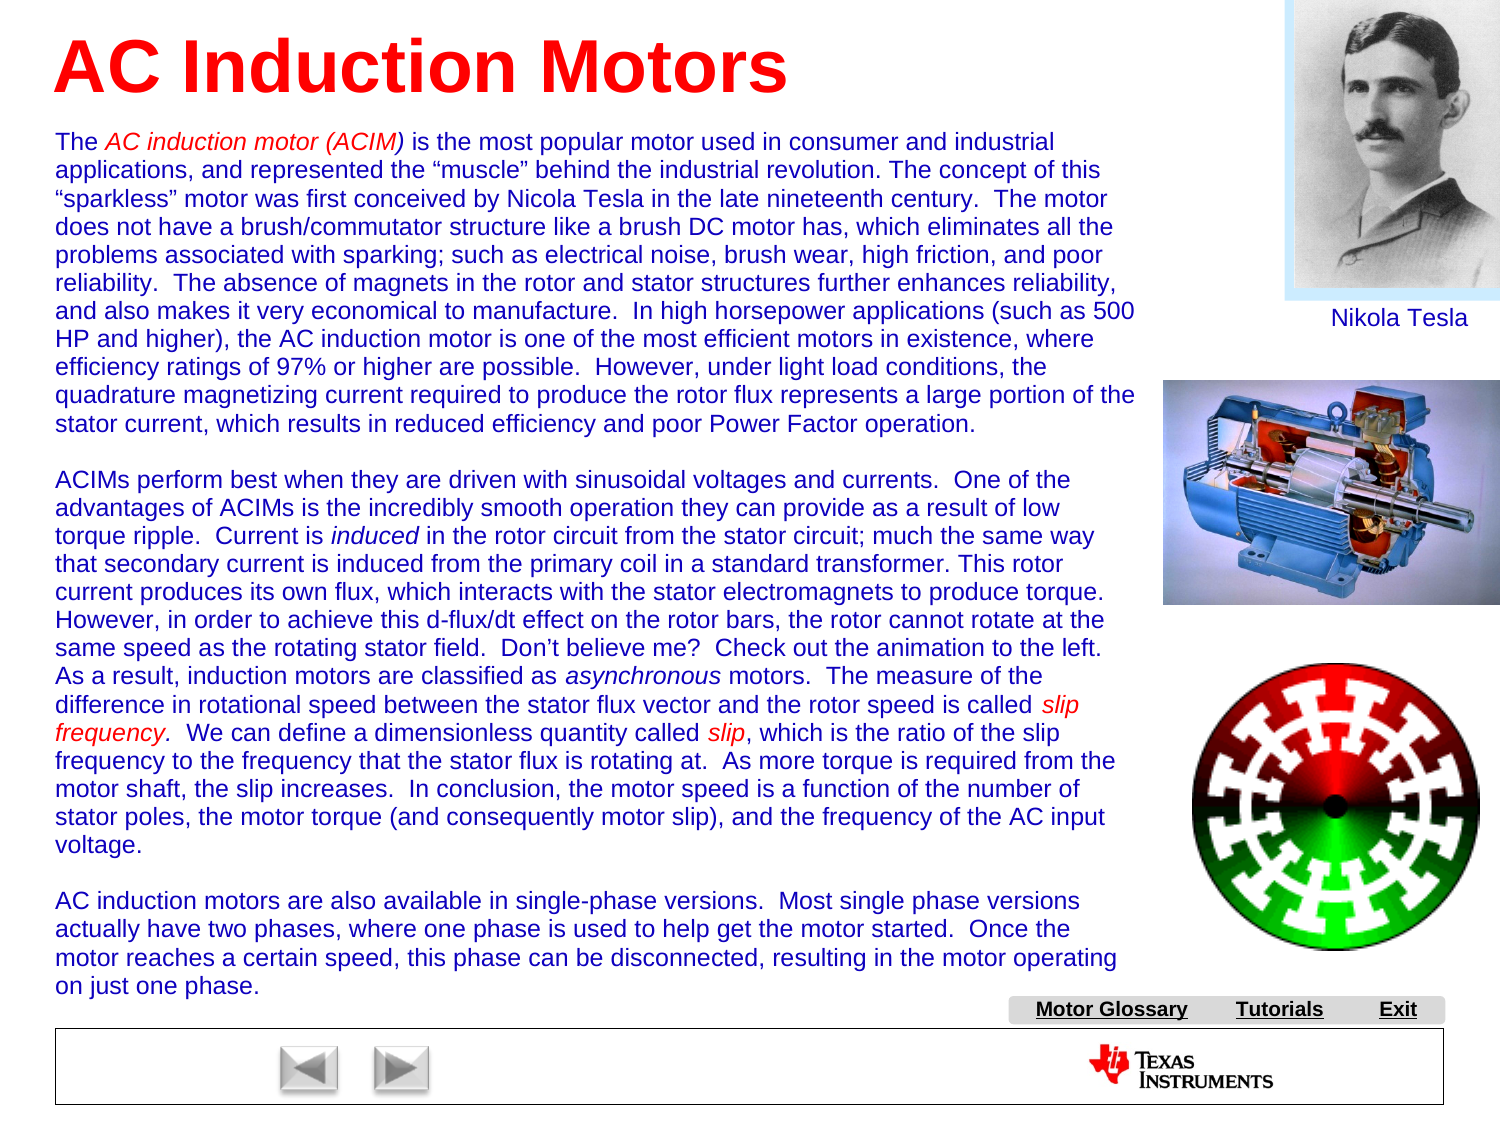

AC Induction Motors
The AC induction motor (ACIM) is the most popular motor used in consumer and industrial applications, and represented the “muscle” behind the industrial revolution. The concept of this “sparkless” motor was first conceived by Nicola Tesla in the late nineteenth century. The motor does not have a brush/commutator structure like a brush DC motor has, which eliminates all the problems associated with sparking; such as electrical noise, brush wear, high friction, and poor reliability. The absence of magnets in the rotor and stator structures further enhances reliability, and also makes it very economical to manufacture. In high horsepower applications (such as 500 HP and higher), the AC induction motor is one of the most efficient motors in existence, where efficiency ratings of 97% or higher are possible. However, under light load conditions, the quadrature magnetizing current required to produce the rotor flux represents a large portion of the stator current, which results in reduced efficiency and poor Power Factor operation.
ACIMs perform best when they are driven with sinusoidal voltages and currents. One of the advantages of ACIMs is the incredibly smooth operation they can provide as a result of low torque ripple. Current is induced in the rotor circuit from the stator circuit; much the same way that secondary current is induced from the primary coil in a standard transformer. This rotor current produces its own flux, which interacts with the stator electromagnets to produce torque. However, in order to achieve this d-flux/dt effect on the rotor bars, the rotor cannot rotate at the same speed as the rotating stator field. Don’t believe me? Check out the animation to the left. As a result, induction motors are classified as asynchronous motors. The measure of the difference in rotational speed between the stator flux vector and the rotor speed is called slip frequency. We can define a dimensionless quantity called slip, which is the ratio of the slip frequency to the frequency that the stator flux is rotating at. As more torque is required from the motor shaft, the slip increases. In conclusion, the motor speed is a function of the number of stator poles, the motor torque (and consequently motor slip), and the frequency of the AC input voltage.
AC induction motors are also available in single-phase versions. Most single phase versions actually have two phases, where one phase is used to help get the motor started. Once the motor reaches a certain speed, this phase can be disconnected, resulting in the motor operating on just one phase.
Nikola Tesla